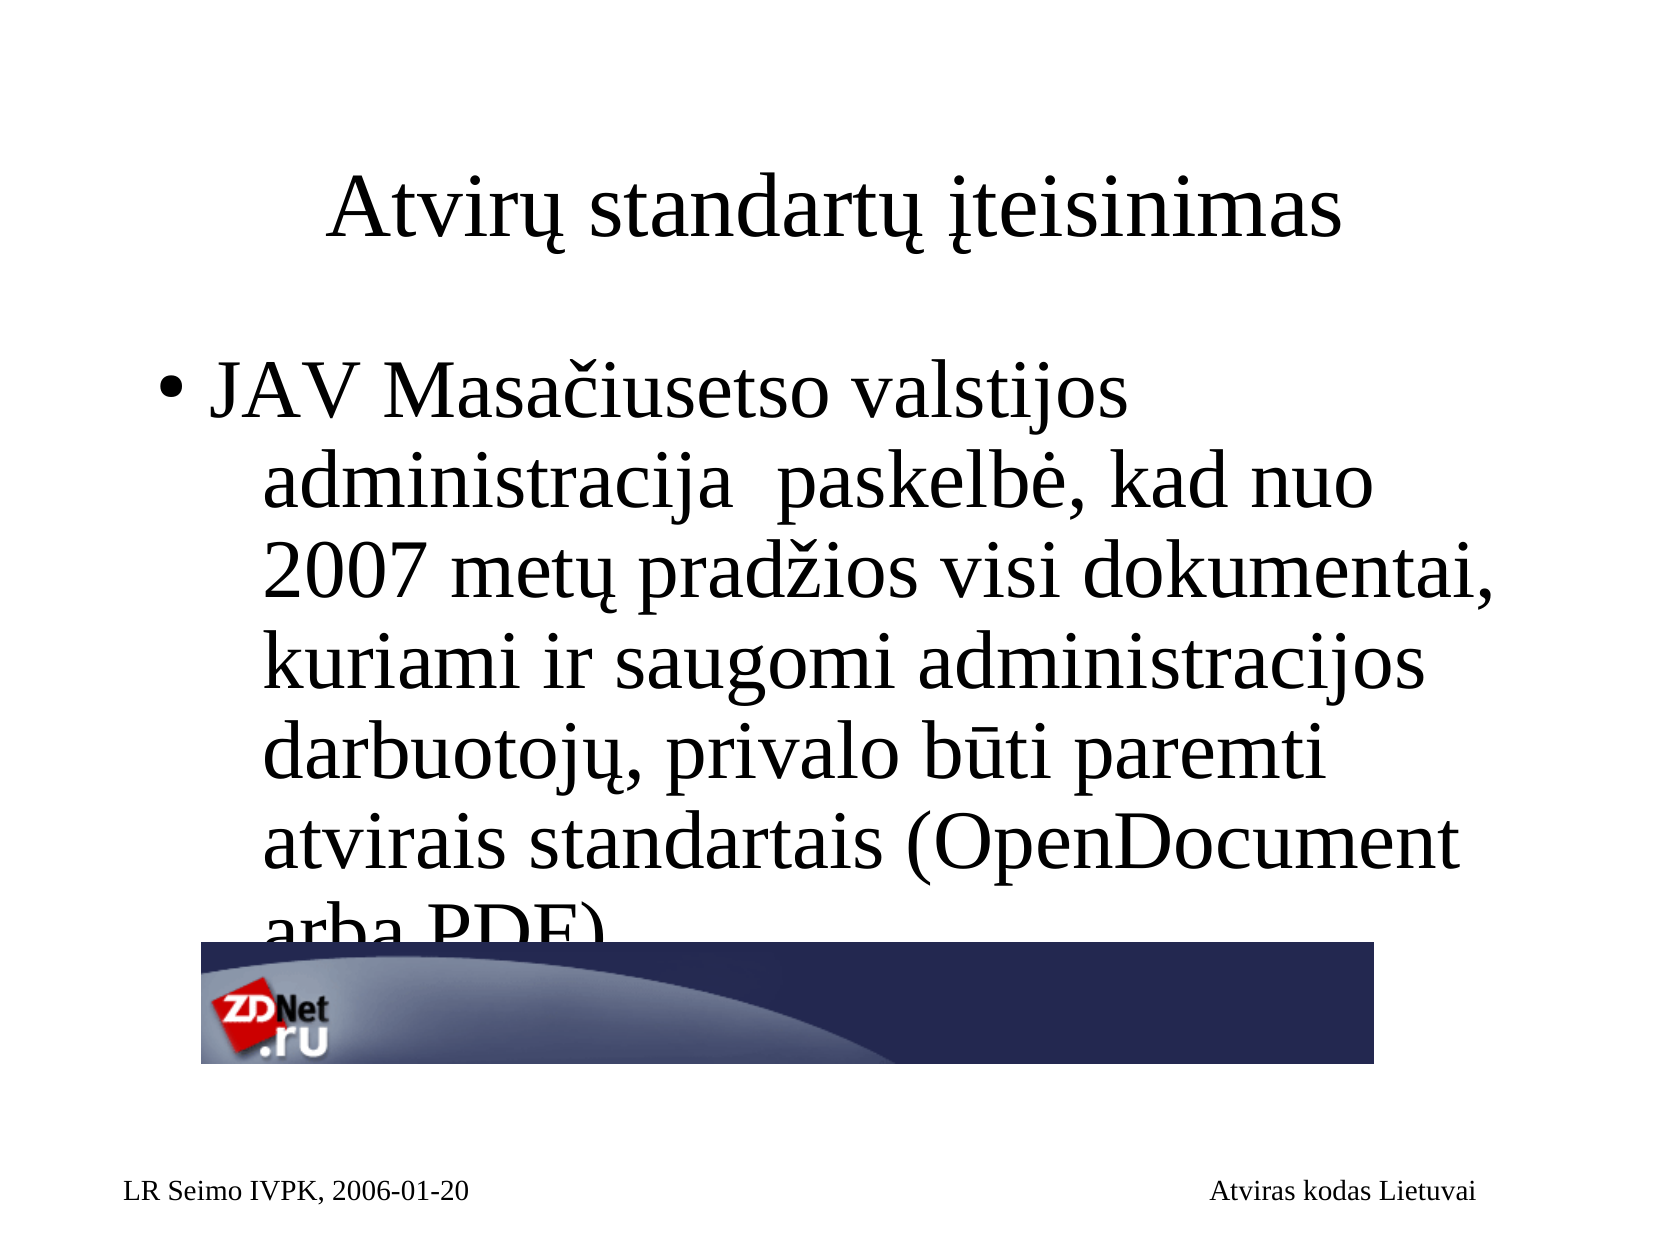

# Atvirų standartų įteisinimas
JAV Masačiusetso valstijos administracija paskelbė, kad nuo 2007 metų pradžios visi dokumentai, kuriami ir saugomi administracijos darbuotojų, privalo būti paremti atvirais standartais (OpenDocument arba PDF).